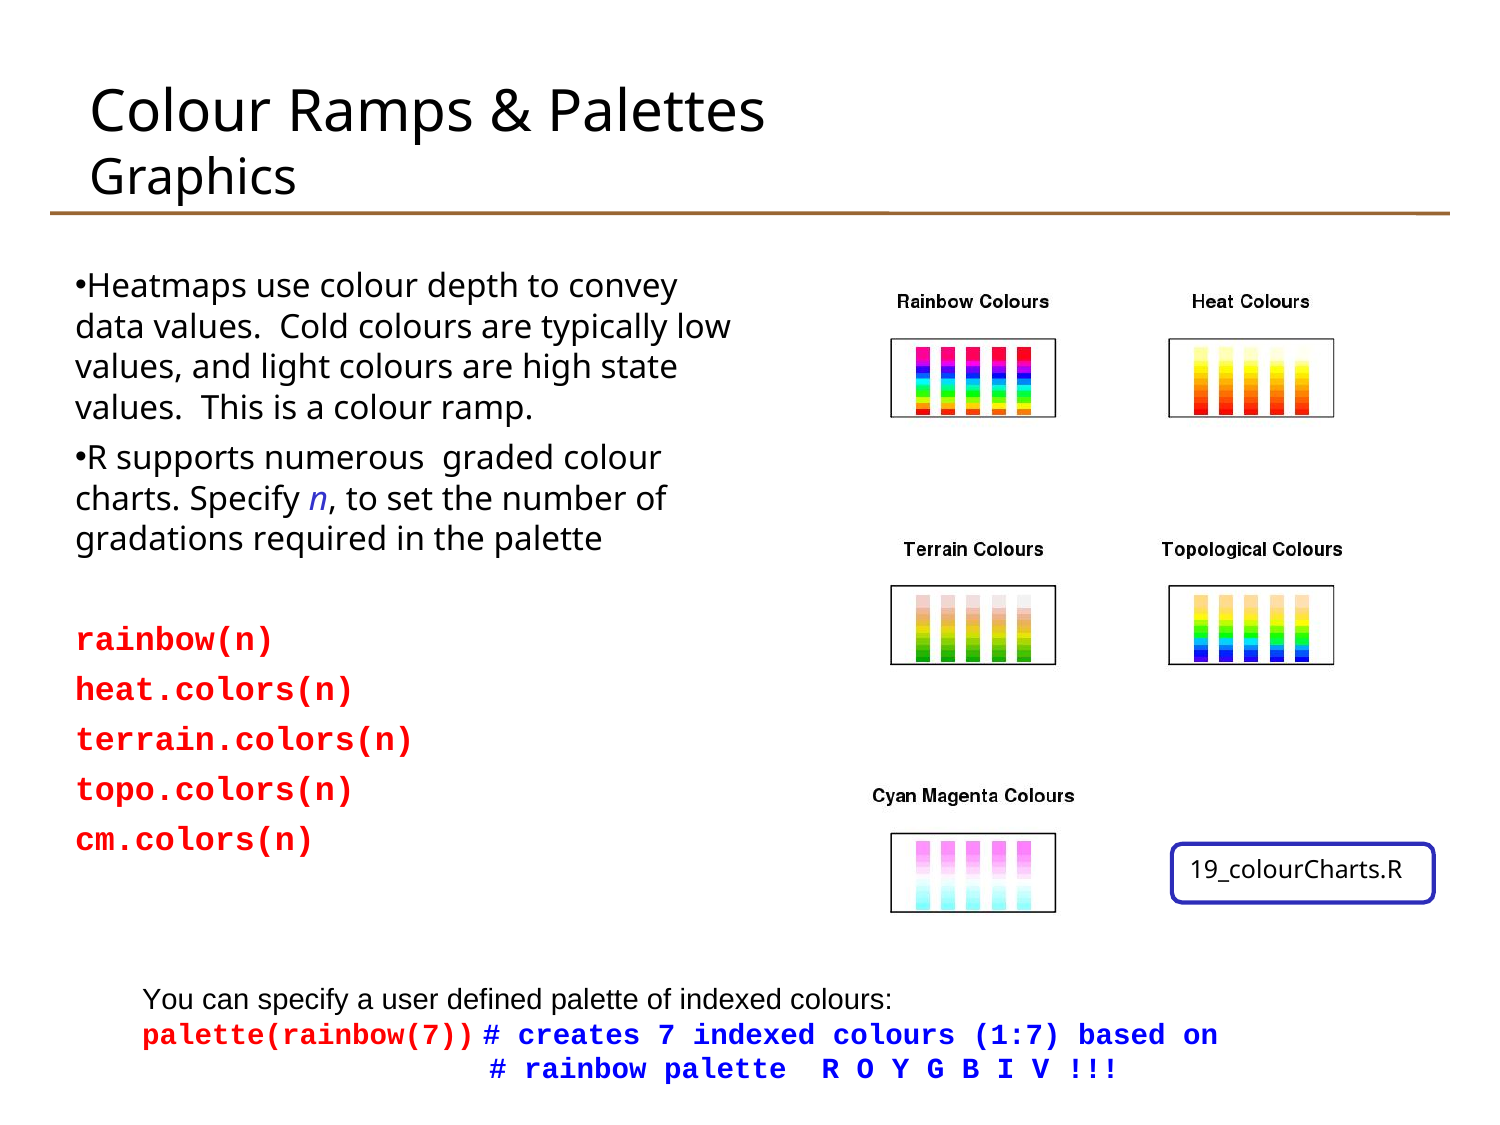

Colour Ramps & Palettes
Graphics
Heatmaps use colour depth to convey data values. Cold colours are typically low values, and light colours are high state values. This is a colour ramp.
R supports numerous graded colour charts. Specify n, to set the number of gradations required in the palette
rainbow(n)
heat.colors(n)
terrain.colors(n)
topo.colors(n)
cm.colors(n)
19_colourCharts.R
You can specify a user defined palette of indexed colours:
palette(rainbow(7)) # creates 7 indexed colours (1:7) based on 					 # rainbow palette R O Y G B I V !!!